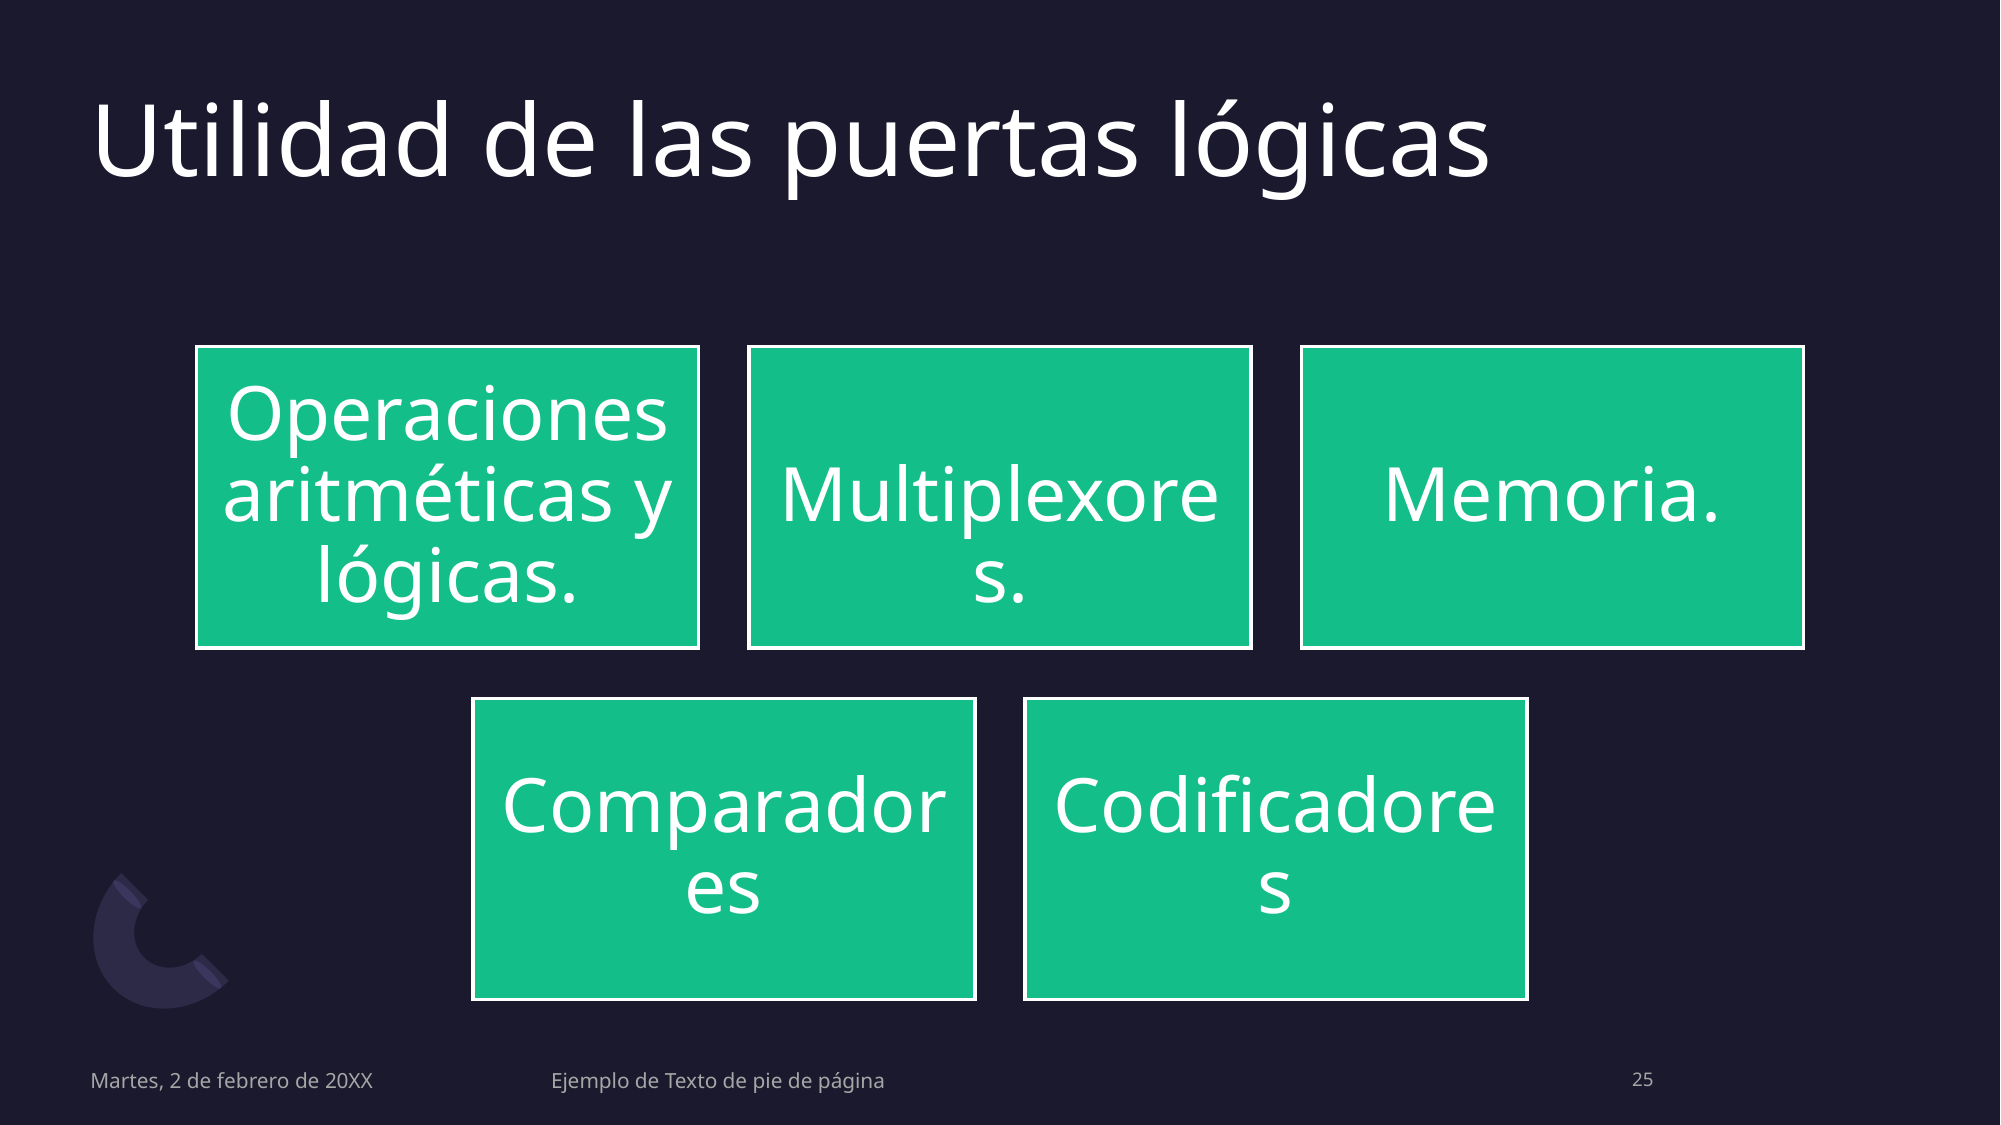

# Utilidad de las puertas lógicas
Operaciones aritméticas y lógicas.
 Multiplexores.
Memoria.
Comparadores
Codificadores
Martes, 2 de febrero de 20XX
Ejemplo de Texto de pie de página